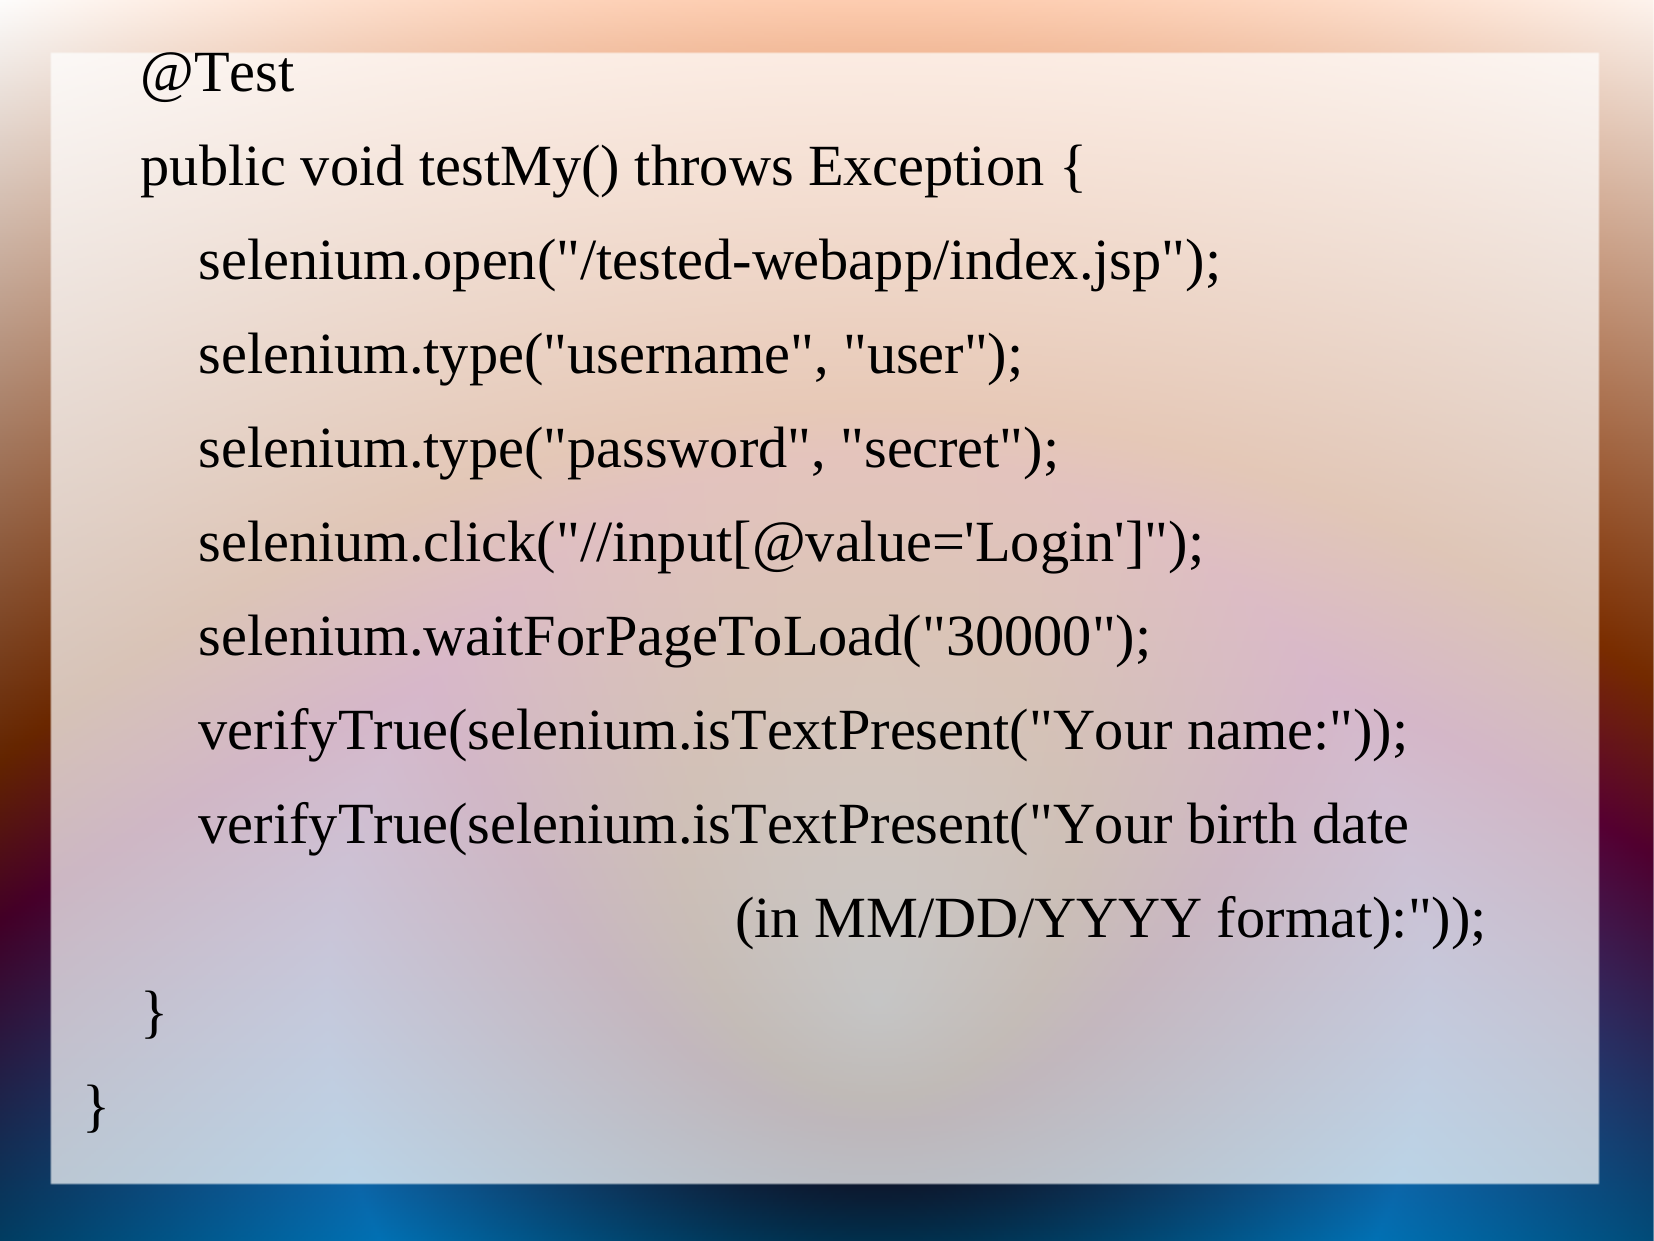

# @Test
 public void testMy() throws Exception {
 selenium.open("/tested-webapp/index.jsp");
 selenium.type("username", "user");
 selenium.type("password", "secret");
 selenium.click("//input[@value='Login']");
 selenium.waitForPageToLoad("30000");
 verifyTrue(selenium.isTextPresent("Your name:"));
 verifyTrue(selenium.isTextPresent("Your birth date
 (in MM/DD/YYYY format):"));
 }
}